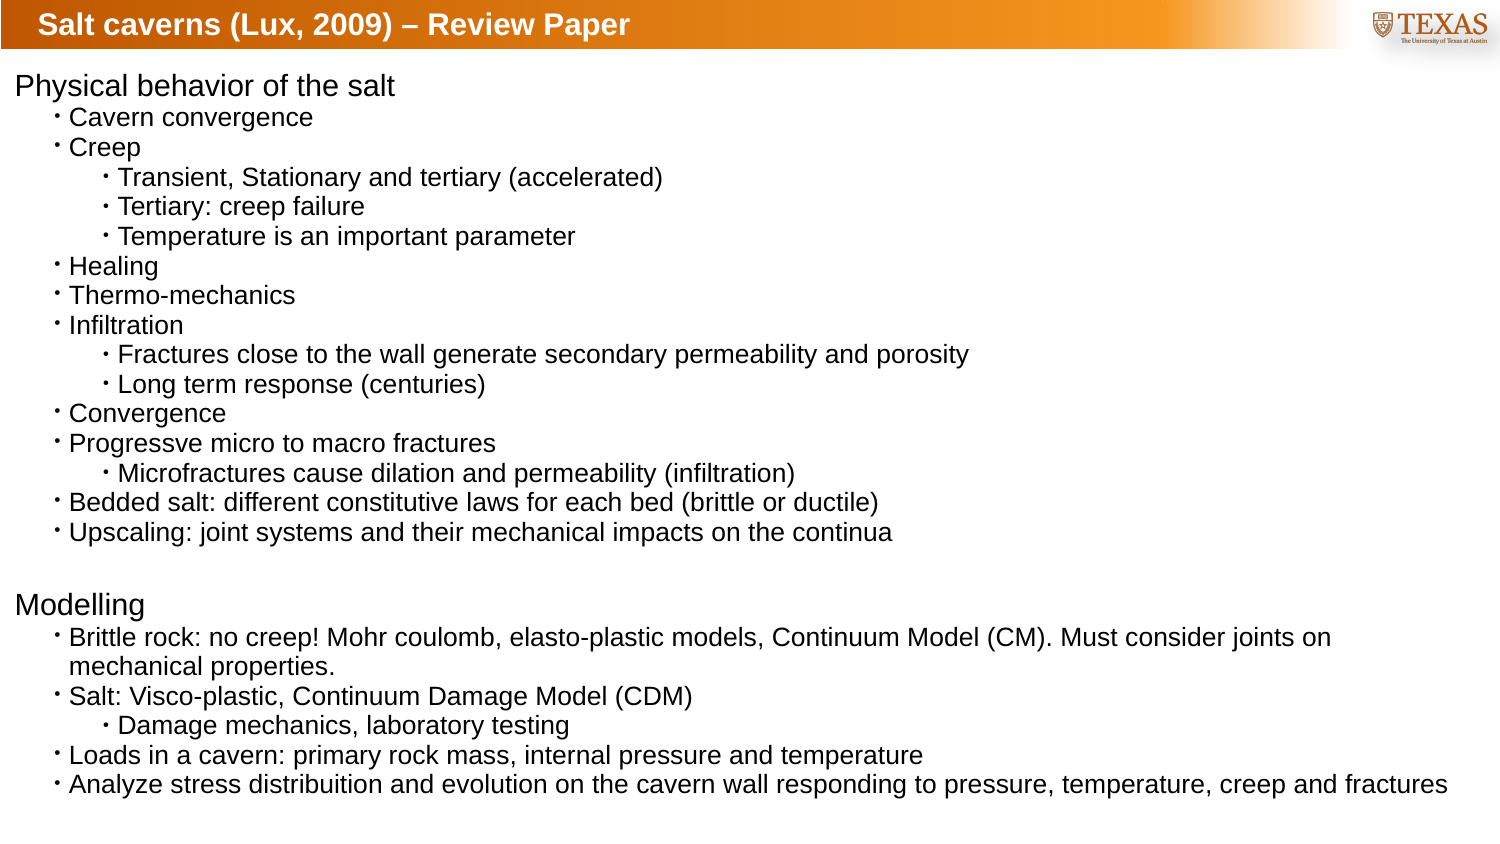

# Salt caverns (Lux, 2009) – Review Paper
Physical behavior of the salt
Cavern convergence
Creep
Transient, Stationary and tertiary (accelerated)
Tertiary: creep failure
Temperature is an important parameter
Healing
Thermo-mechanics
Infiltration
Fractures close to the wall generate secondary permeability and porosity
Long term response (centuries)
Convergence
Progressve micro to macro fractures
Microfractures cause dilation and permeability (infiltration)
Bedded salt: different constitutive laws for each bed (brittle or ductile)
Upscaling: joint systems and their mechanical impacts on the continua
Modelling
Brittle rock: no creep! Mohr coulomb, elasto-plastic models, Continuum Model (CM). Must consider joints on mechanical properties.
Salt: Visco-plastic, Continuum Damage Model (CDM)
Damage mechanics, laboratory testing
Loads in a cavern: primary rock mass, internal pressure and temperature
Analyze stress distribuition and evolution on the cavern wall responding to pressure, temperature, creep and fractures